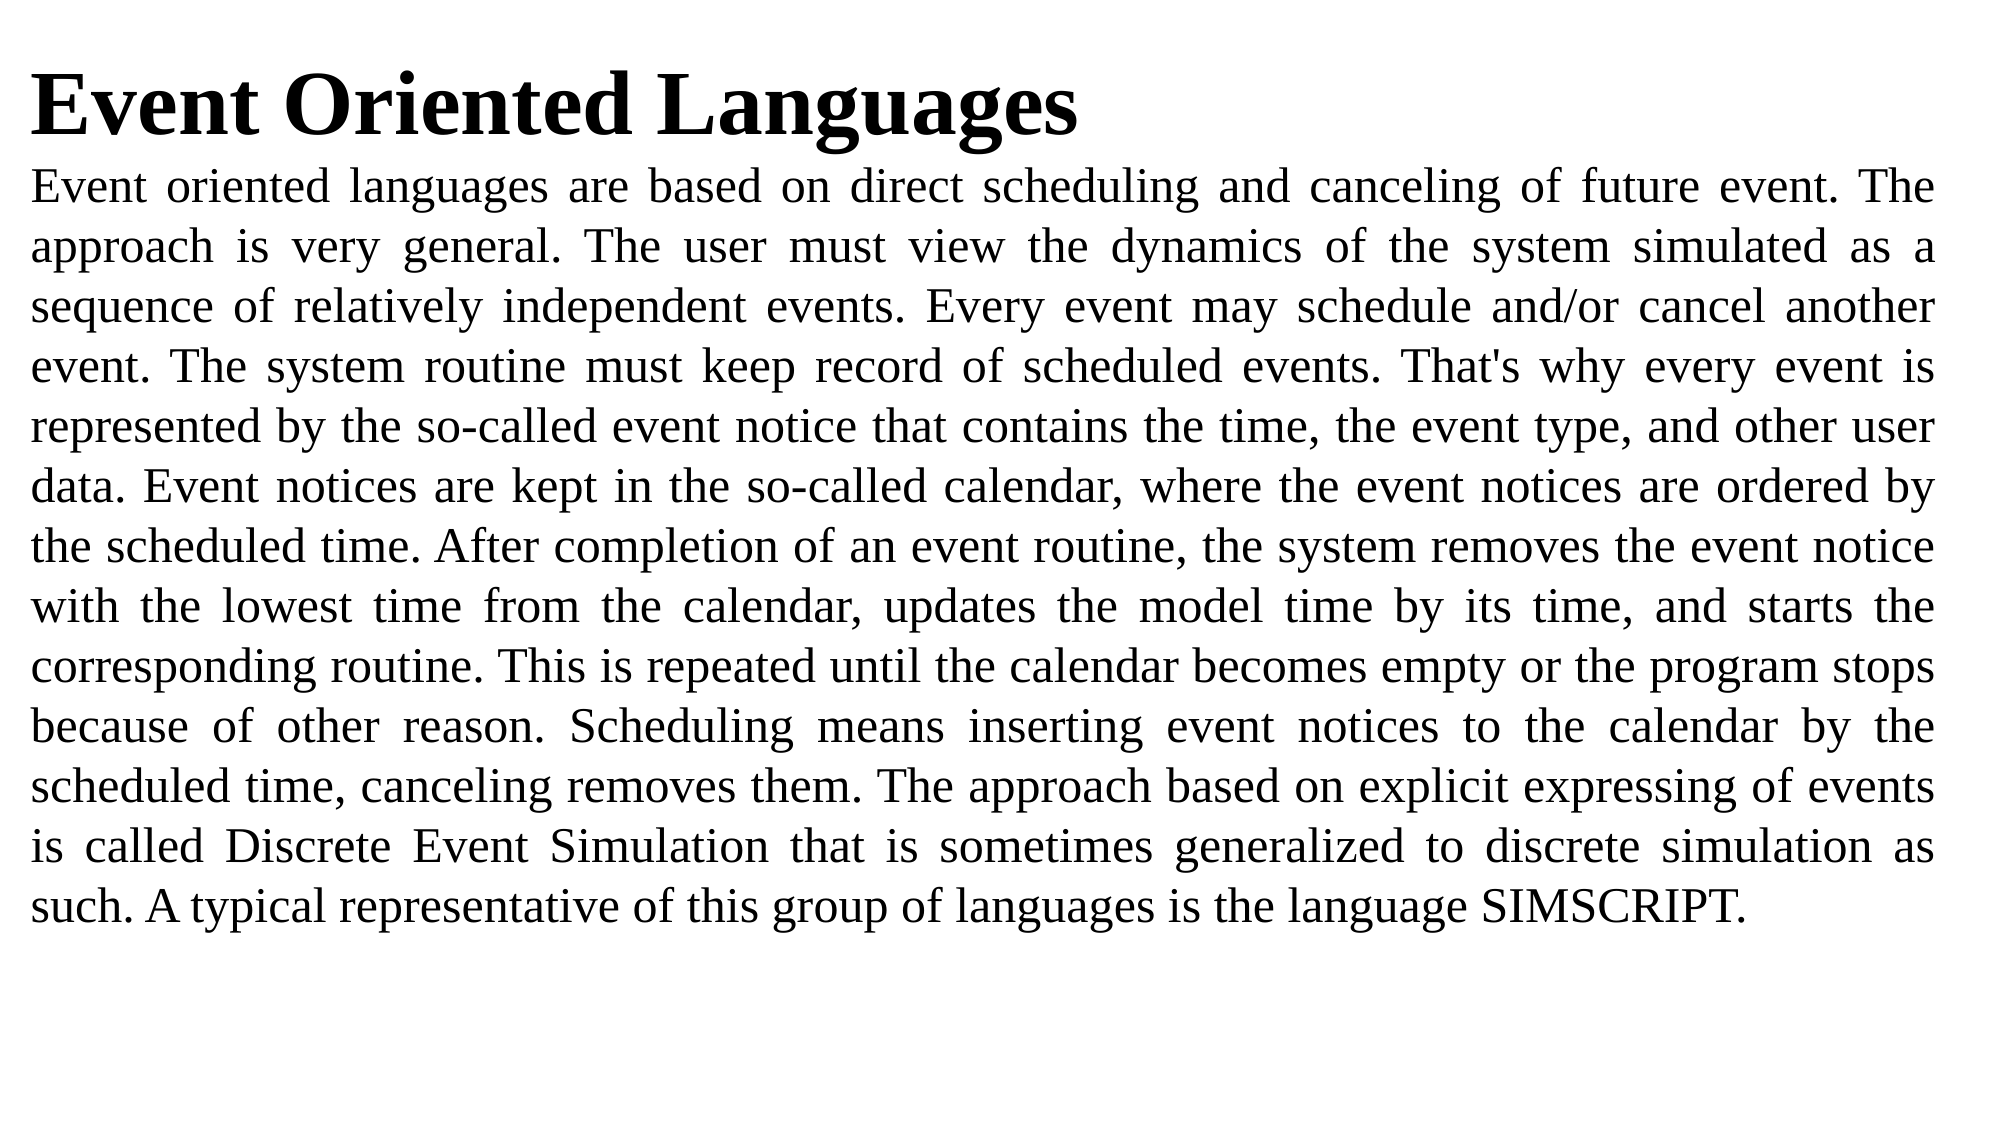

Event Oriented Languages
Event oriented languages are based on direct scheduling and canceling of future event. The approach is very general. The user must view the dynamics of the system simulated as a sequence of relatively independent events. Every event may schedule and/or cancel another event. The system routine must keep record of scheduled events. That's why every event is represented by the so-called event notice that contains the time, the event type, and other user data. Event notices are kept in the so-called calendar, where the event notices are ordered by the scheduled time. After completion of an event routine, the system removes the event notice with the lowest time from the calendar, updates the model time by its time, and starts the corresponding routine. This is repeated until the calendar becomes empty or the program stops because of other reason. Scheduling means inserting event notices to the calendar by the scheduled time, canceling removes them. The approach based on explicit expressing of events is called Discrete Event Simulation that is sometimes generalized to discrete simulation as such. A typical representative of this group of languages is the language SIMSCRIPT.